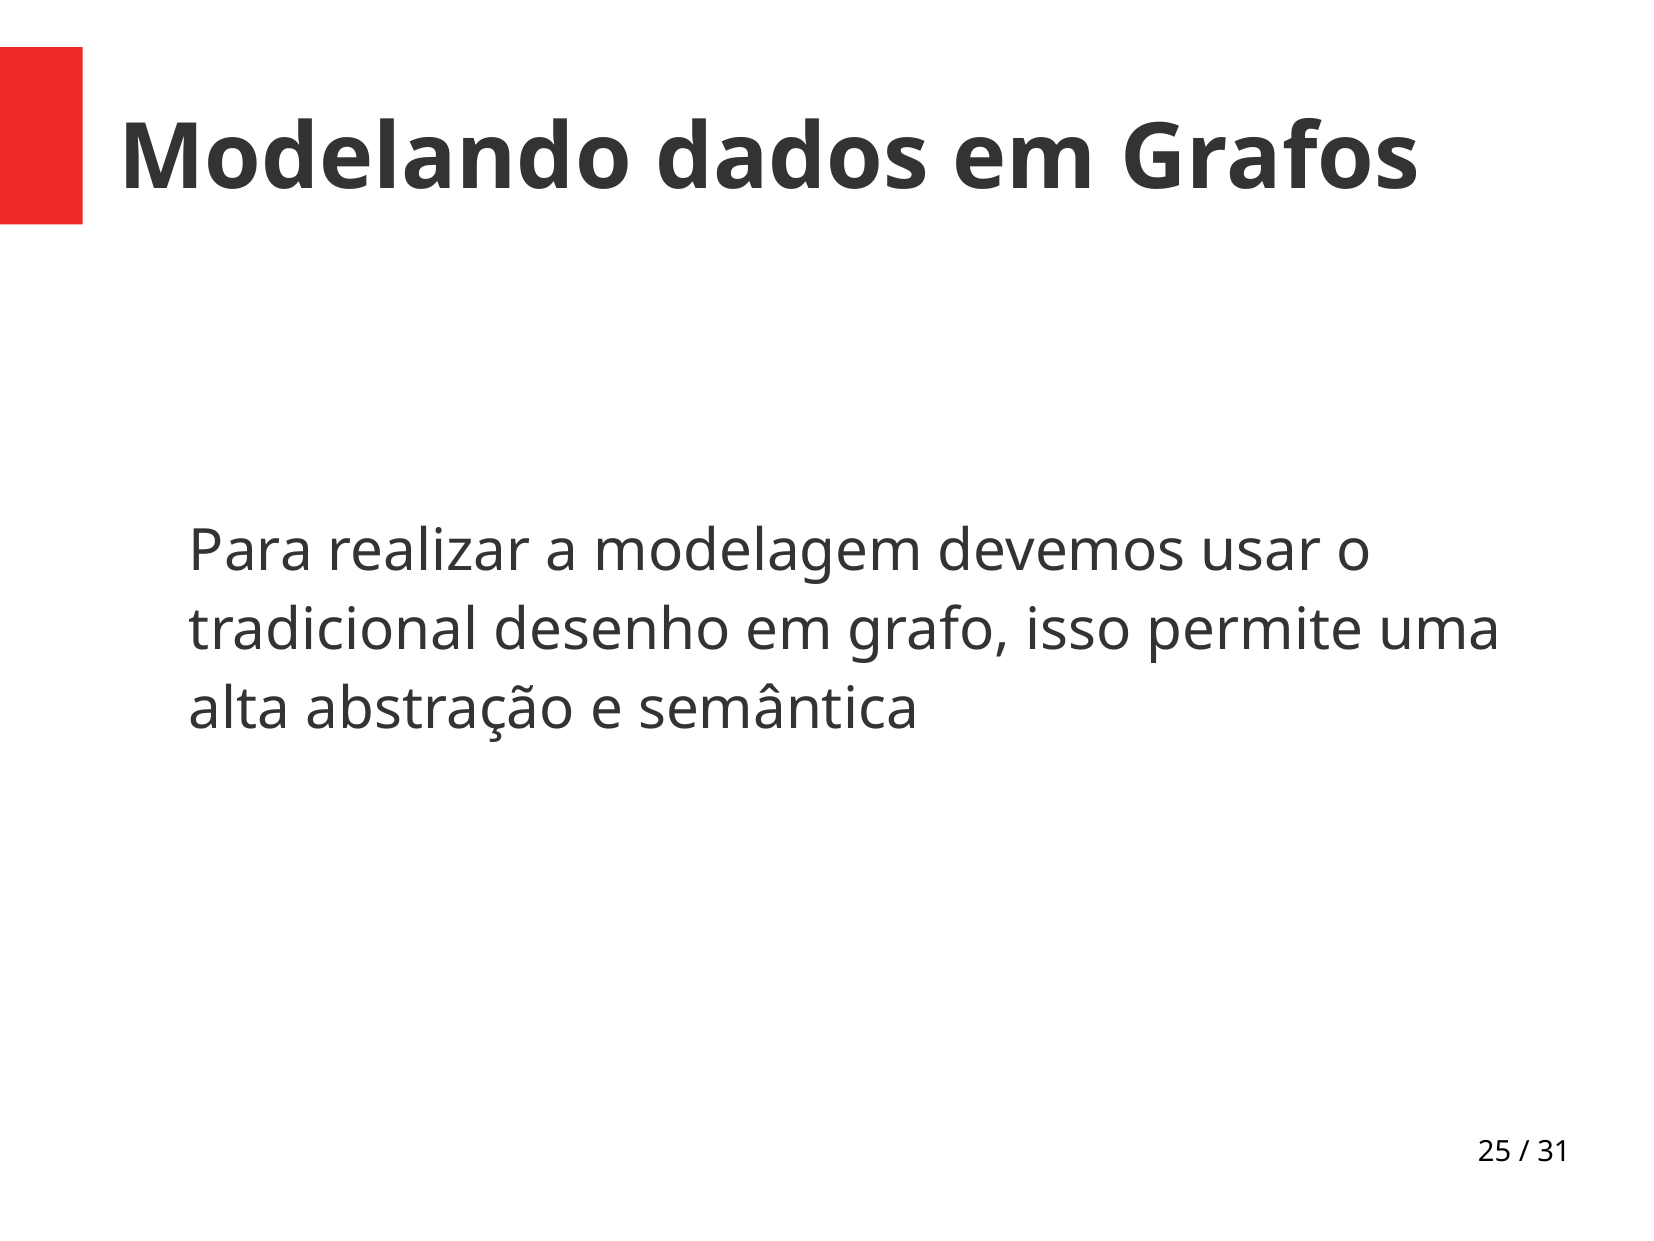

# Modelando dados em Grafos
Para realizar a modelagem devemos usar o tradicional desenho em grafo, isso permite uma alta abstração e semântica
25